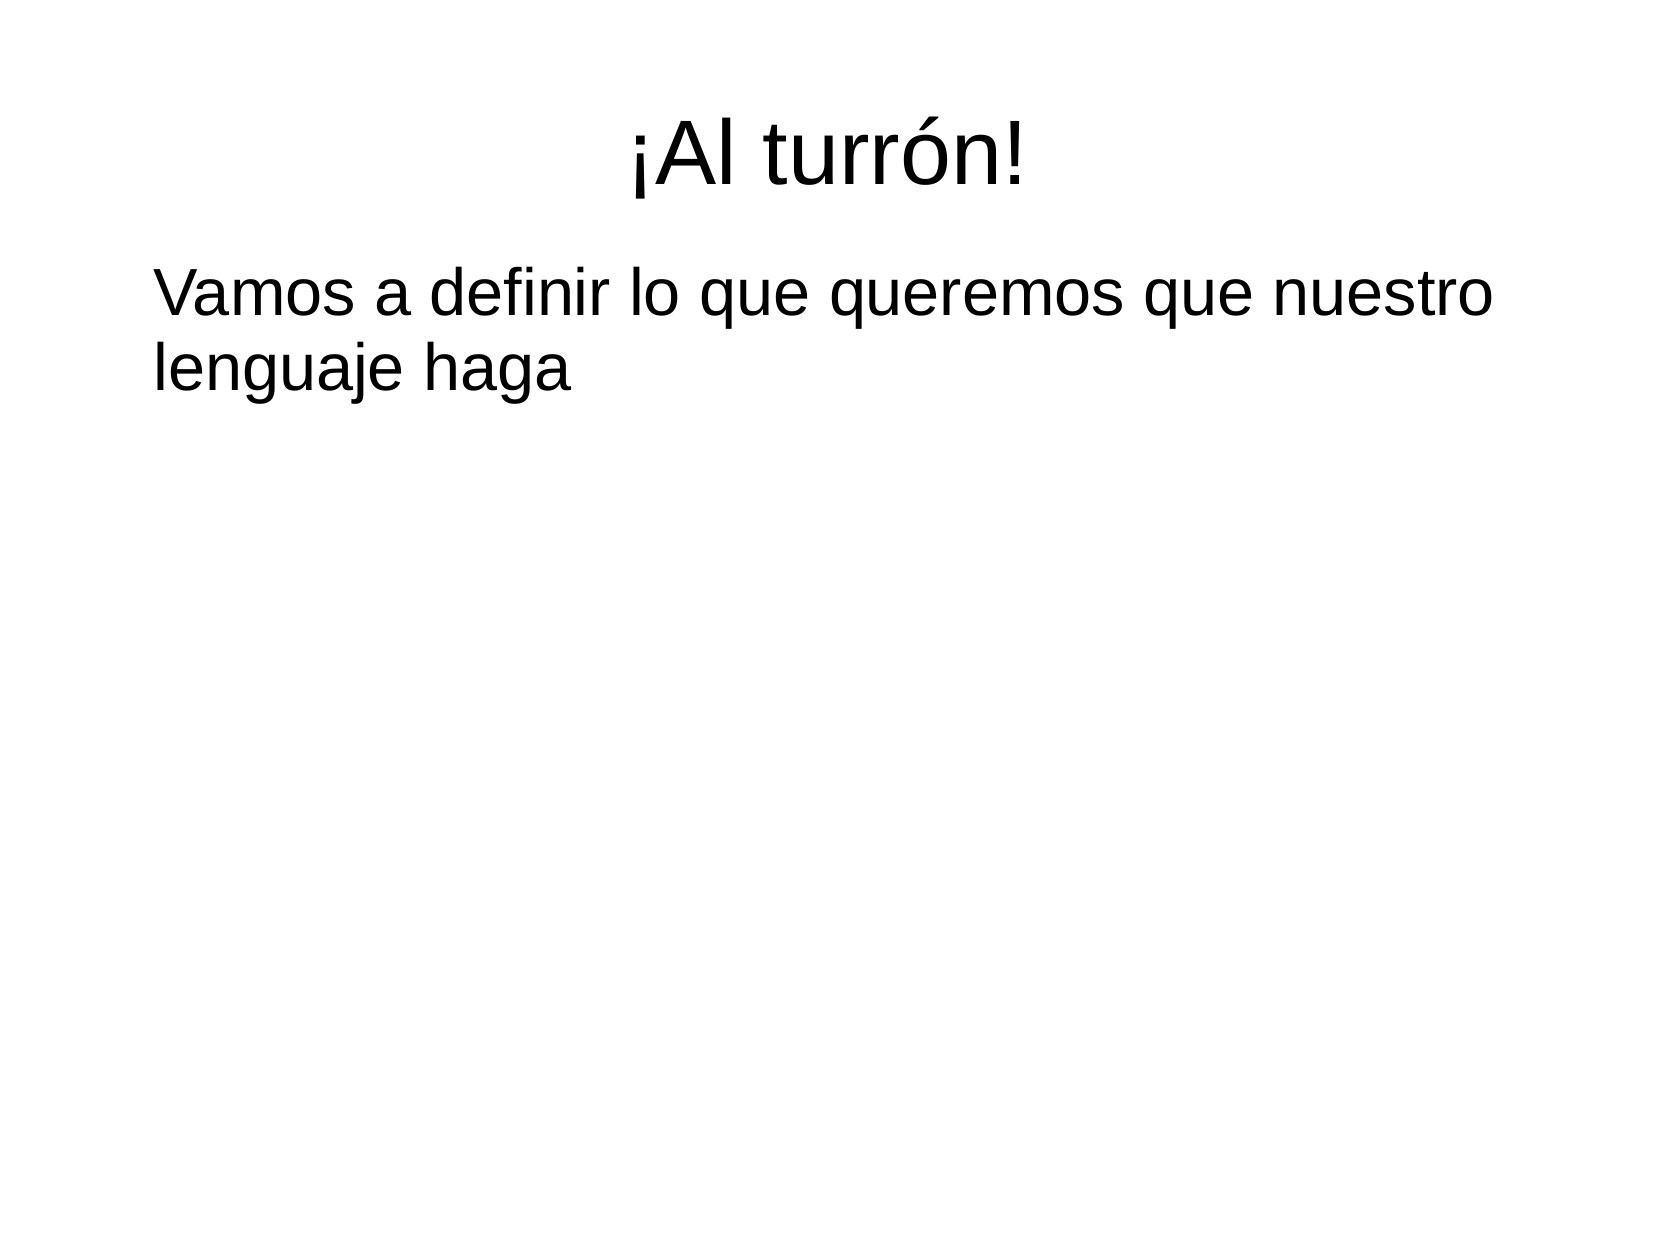

# ¡Al turrón!
Vamos a definir lo que queremos que nuestro lenguaje haga